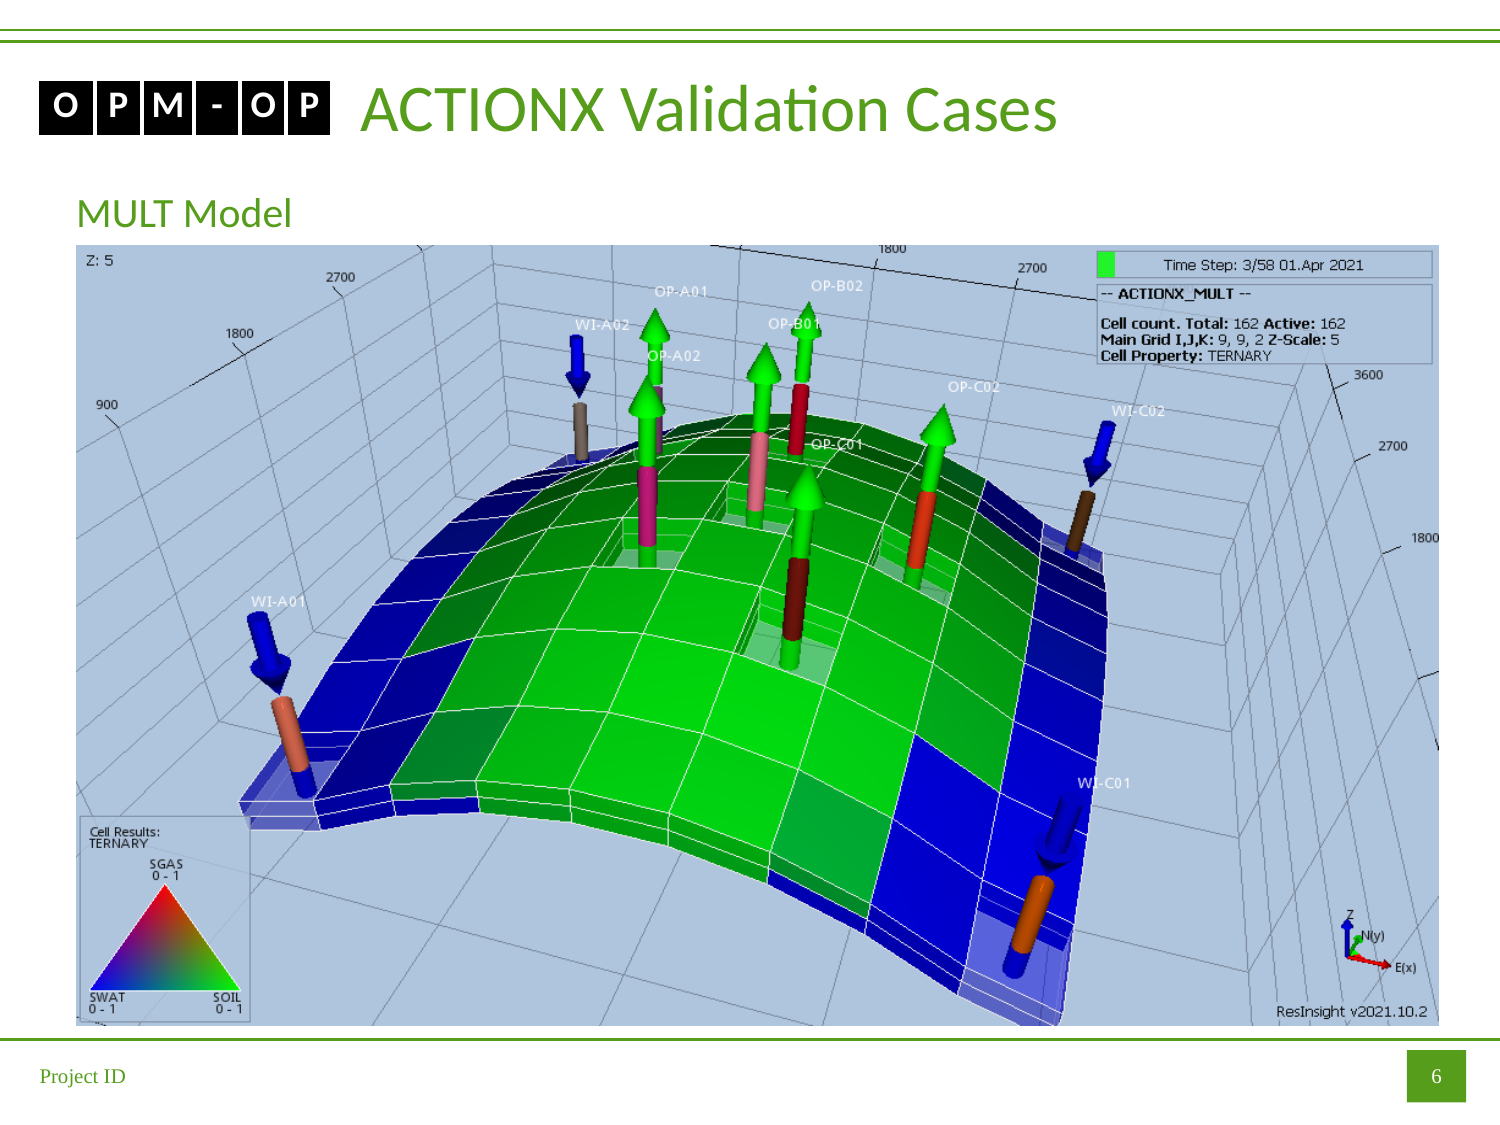

# ACTIONX Validation Cases
MULT Model
Project ID
6